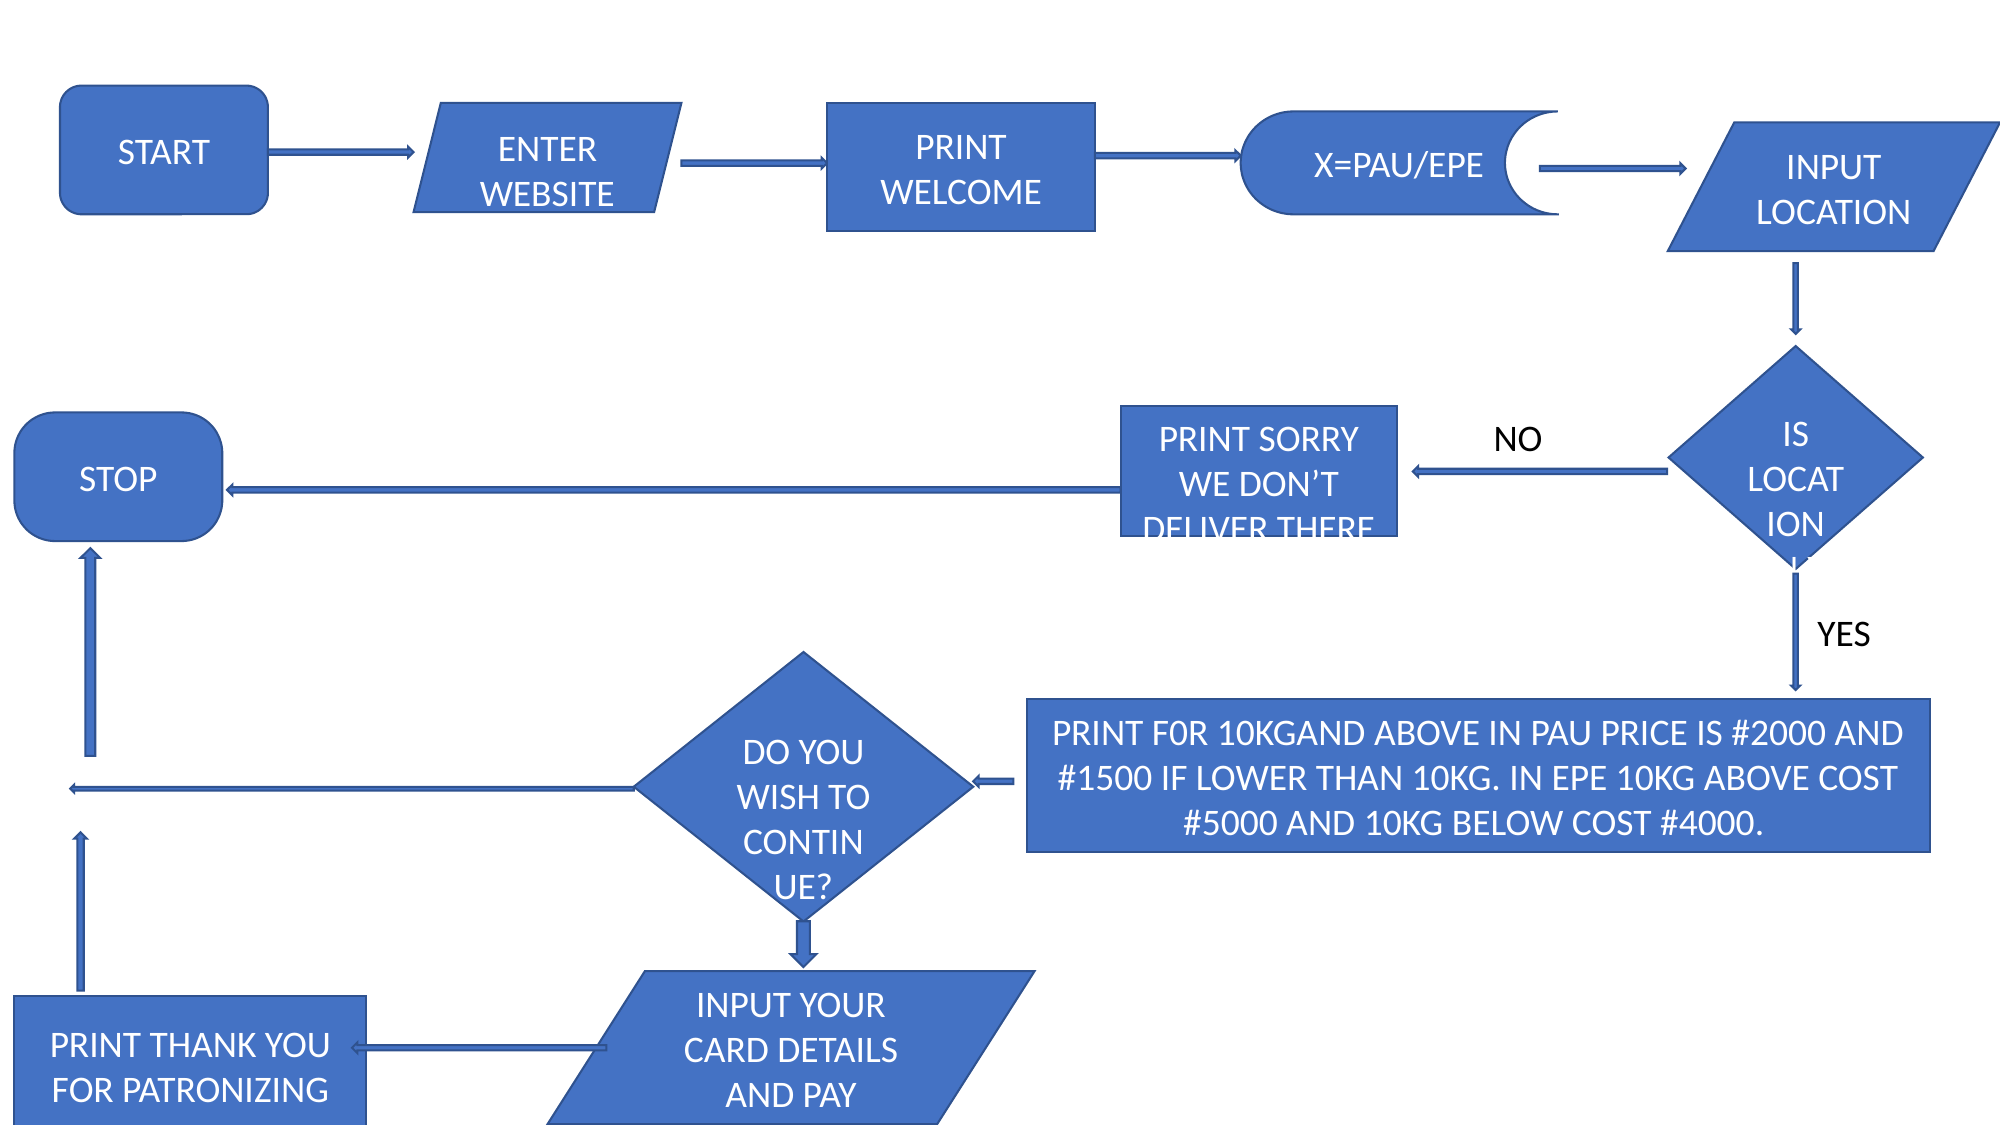

START
ENTER WEBSITE
PRINT WELCOME
X=PAU/EPE
INPUT LOCATION
IS LOCATION IN X
PRINT SORRY WE DON’T DELIVER THERE
NO
STOP
YES
DO YOU WISH TO CONTINUE?
PRINT F0R 10KGAND ABOVE IN PAU PRICE IS #2000 AND #1500 IF LOWER THAN 10KG. IN EPE 10KG ABOVE COST #5000 AND 10KG BELOW COST #4000.
INPUT YOUR CARD DETAILS AND PAY
PRINT THANK YOU FOR PATRONIZING